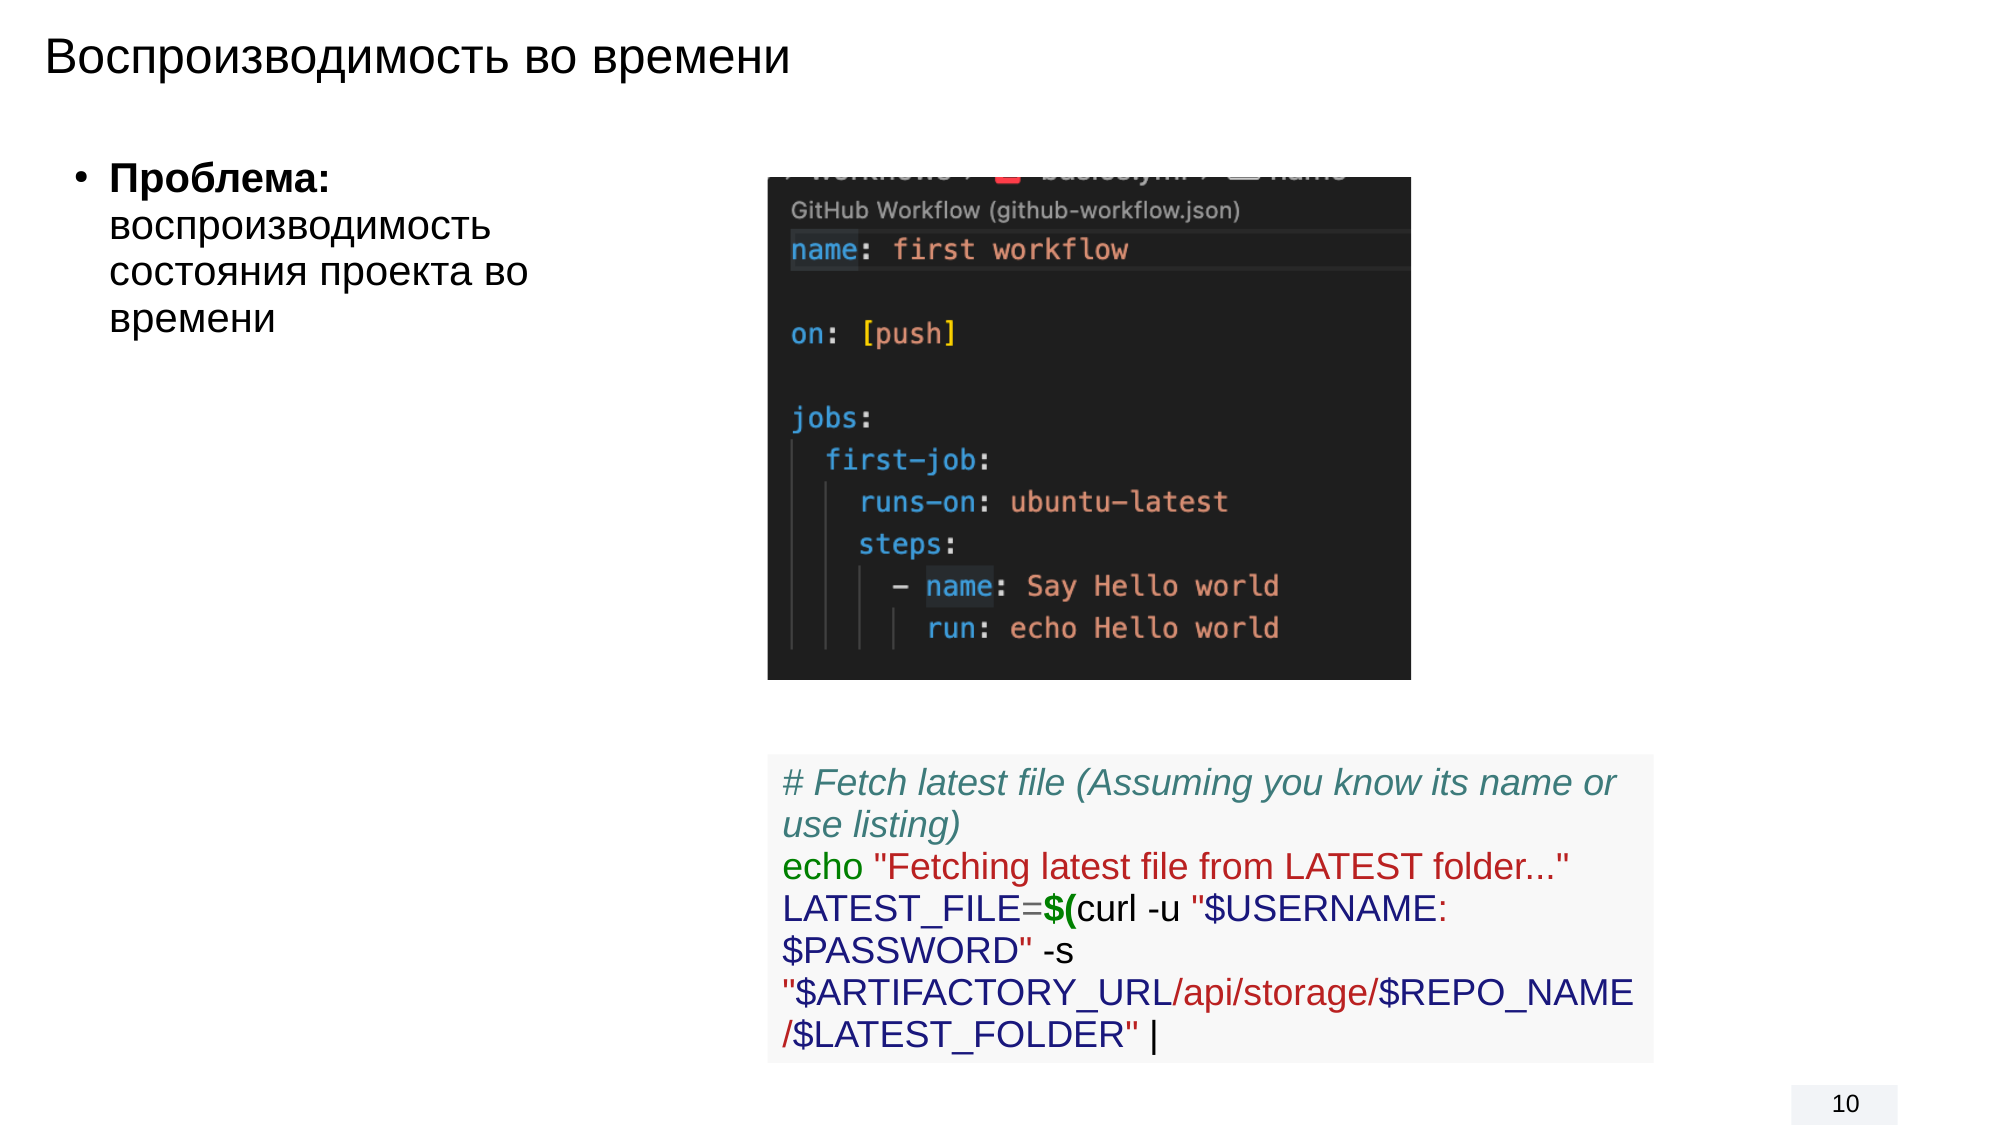

Воспроизводимость во времени
Проблема: воспроизводимость состояния проекта во времени
# Fetch latest file (Assuming you know its name or use listing)
echo "Fetching latest file from LATEST folder..."
LATEST_FILE=$(curl -u "$USERNAME:$PASSWORD" -s "$ARTIFACTORY_URL/api/storage/$REPO_NAME/$LATEST_FOLDER" |